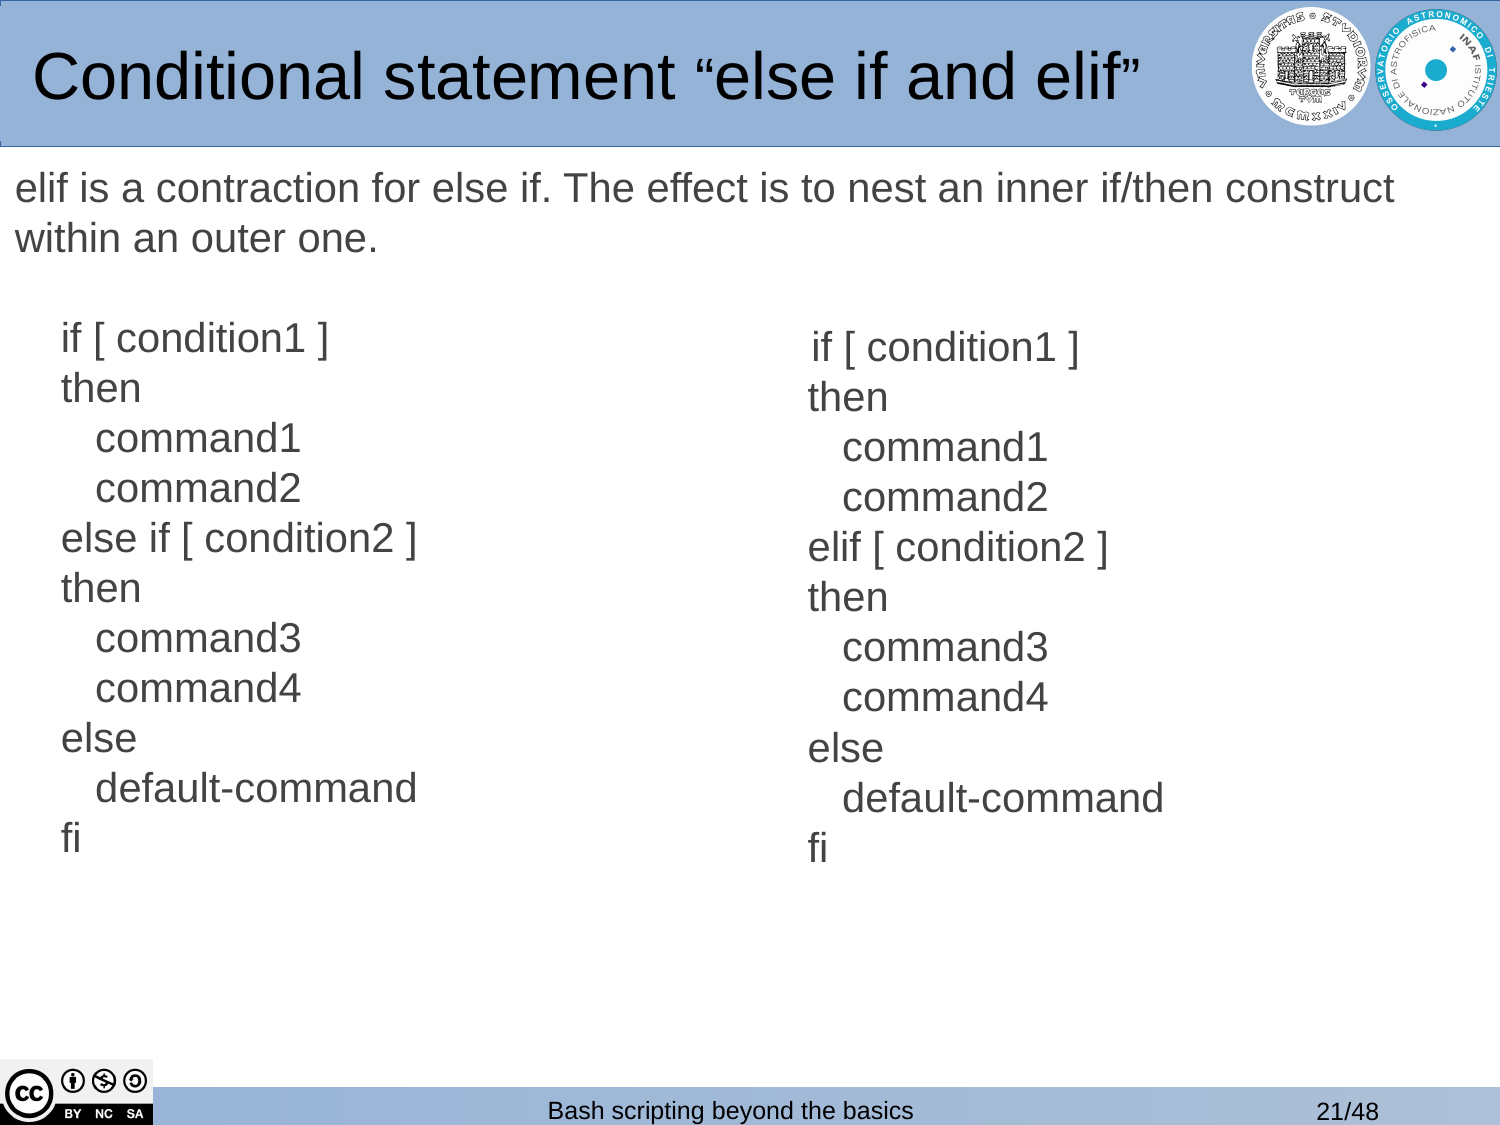

Conditional statement “else if and elif”
# elif is a contraction for else if. The effect is to nest an inner if/then construct within an outer one.
 if [ condition1 ]
 then
 command1
 command2
 else if [ condition2 ]
 then
 command3
 command4
 else
 default-command
 fi
 if [ condition1 ]
 then
 command1
 command2
 elif [ condition2 ]
 then
 command3
 command4
 else
 default-command
 fi